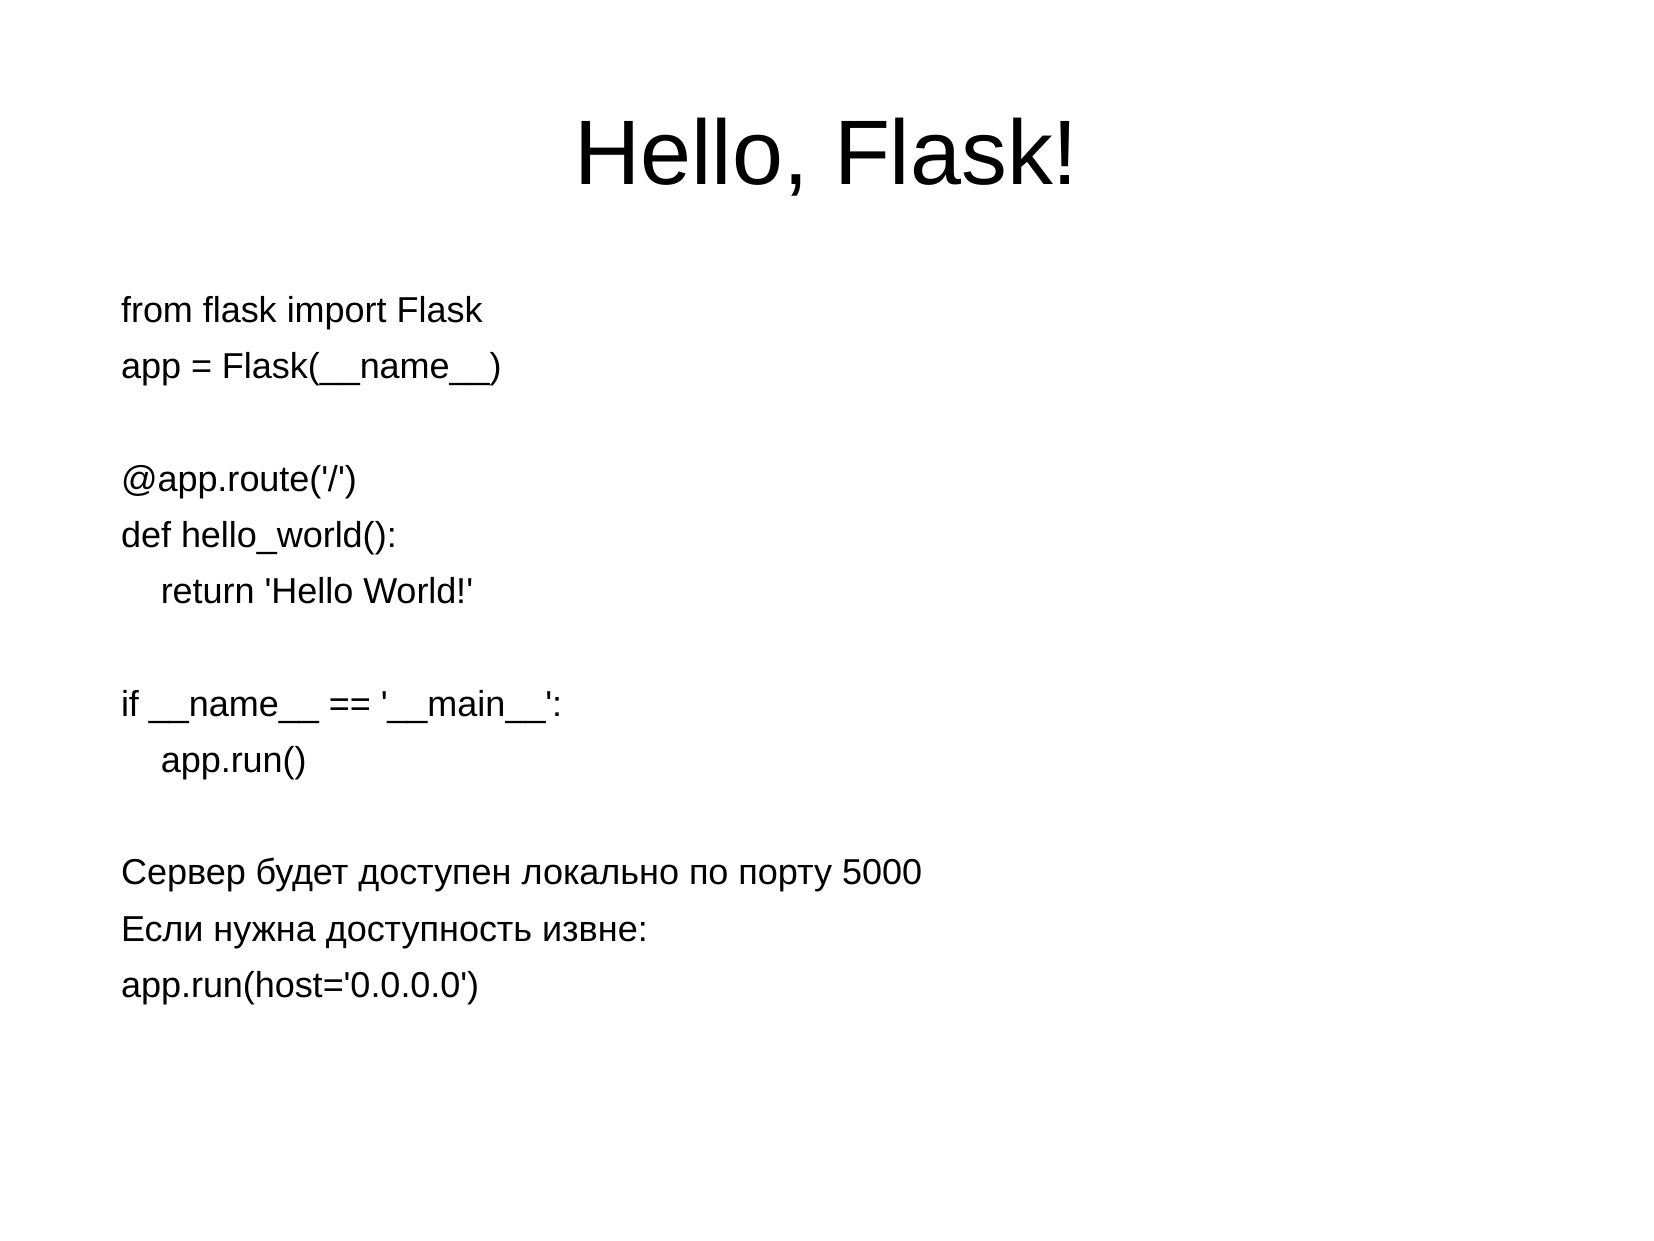

# Hello, Flask!
from flask import Flask
app = Flask(__name__)
@app.route('/')
def hello_world():
 return 'Hello World!'
if __name__ == '__main__':
 app.run()
Сервер будет доступен локально по порту 5000
Если нужна доступность извне:
app.run(host='0.0.0.0')